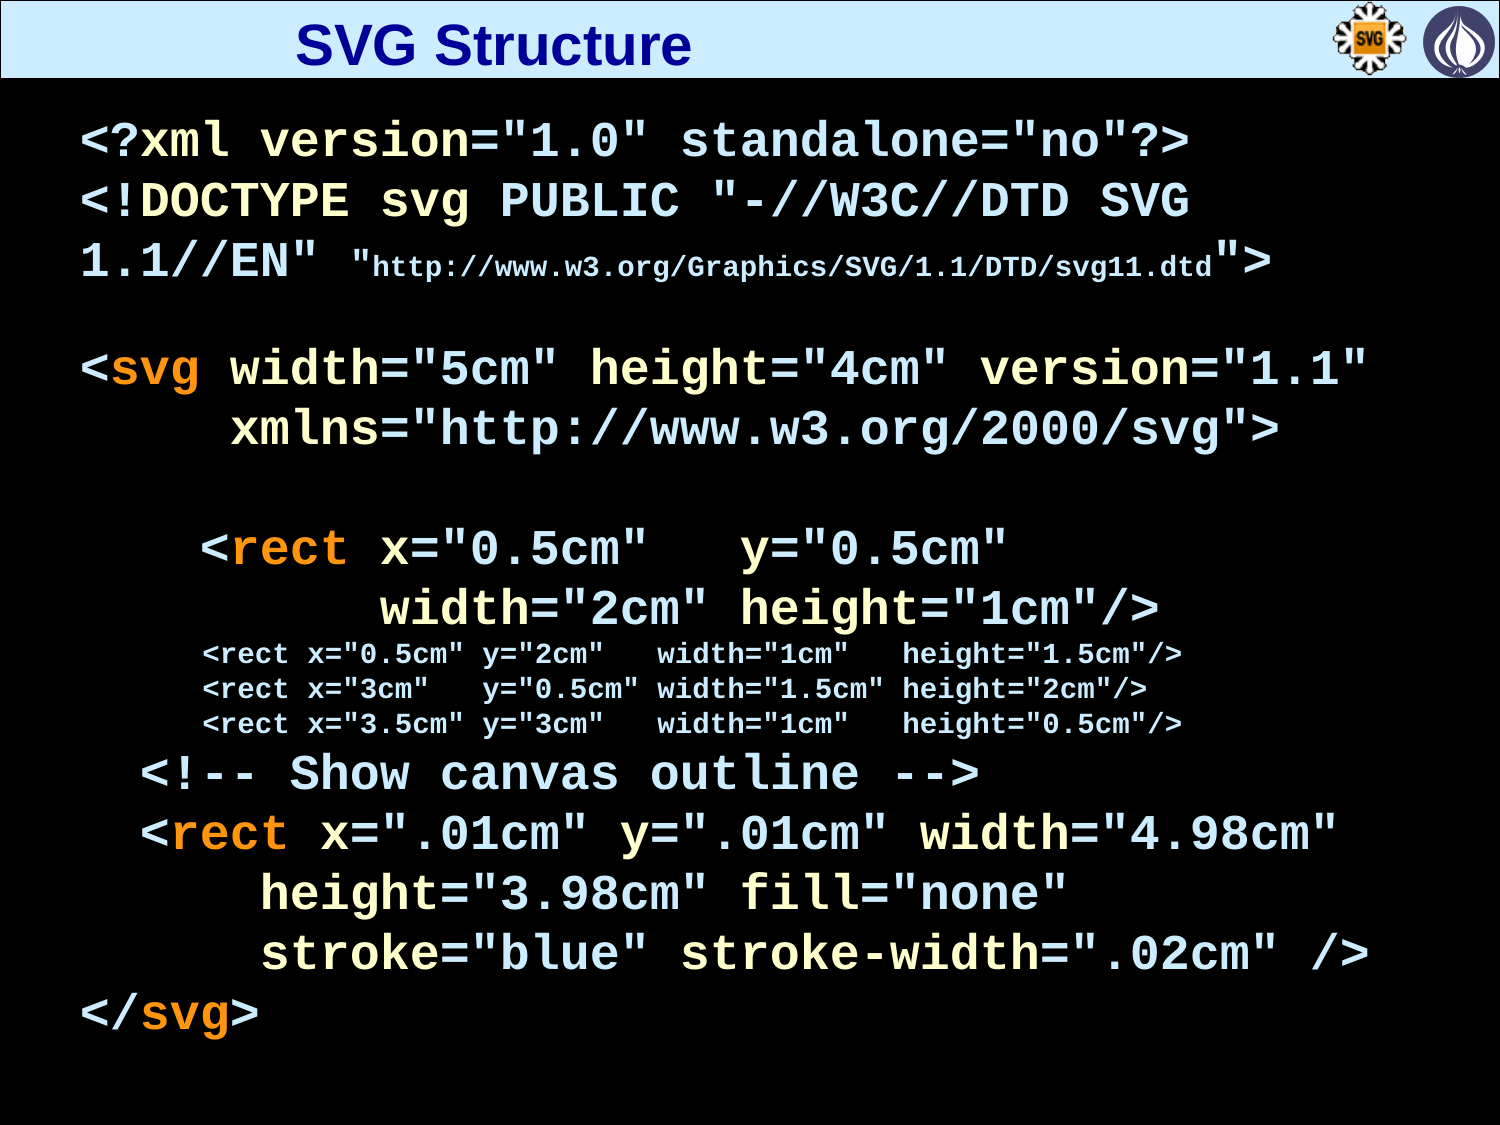

SVG Structure
<?xml version="1.0" standalone="no"?>
<!DOCTYPE svg PUBLIC "-//W3C//DTD SVG 1.1//EN" "http://www.w3.org/Graphics/SVG/1.1/DTD/svg11.dtd">
<svg width="5cm" height="4cm" version="1.1"
 xmlns="http://www.w3.org/2000/svg">
 <rect x="0.5cm" y="0.5cm"
		width="2cm" height="1cm"/>
 <rect x="0.5cm" y="2cm" width="1cm" height="1.5cm"/>
 <rect x="3cm" y="0.5cm" width="1.5cm" height="2cm"/>
 <rect x="3.5cm" y="3cm" width="1cm" height="0.5cm"/>
 <!-- Show canvas outline -->
 <rect x=".01cm" y=".01cm" width="4.98cm"
	 height="3.98cm" fill="none"
 stroke="blue" stroke-width=".02cm" />
</svg>